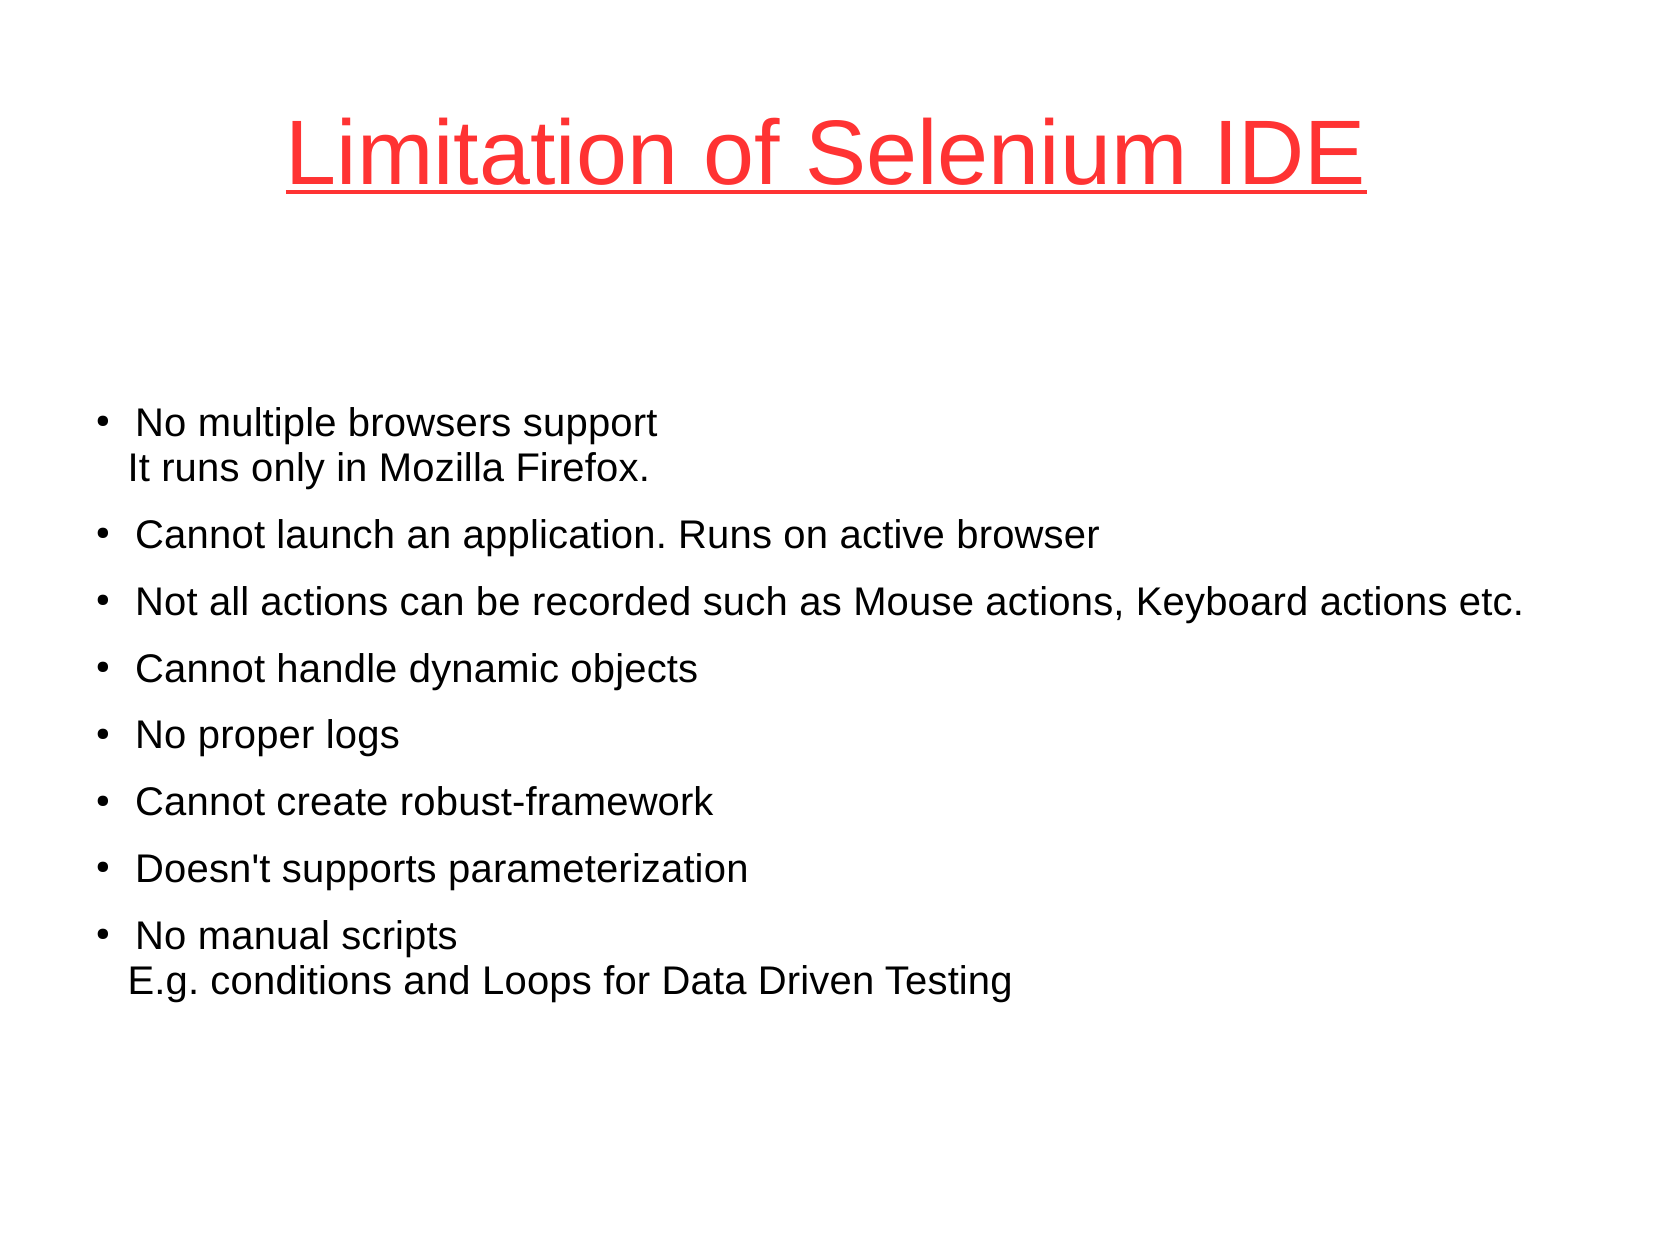

# Limitation of Selenium IDE
No multiple browsers support
 It runs only in Mozilla Firefox.
Cannot launch an application. Runs on active browser
Not all actions can be recorded such as Mouse actions, Keyboard actions etc.
Cannot handle dynamic objects
No proper logs
Cannot create robust-framework
Doesn't supports parameterization
No manual scripts
 E.g. conditions and Loops for Data Driven Testing